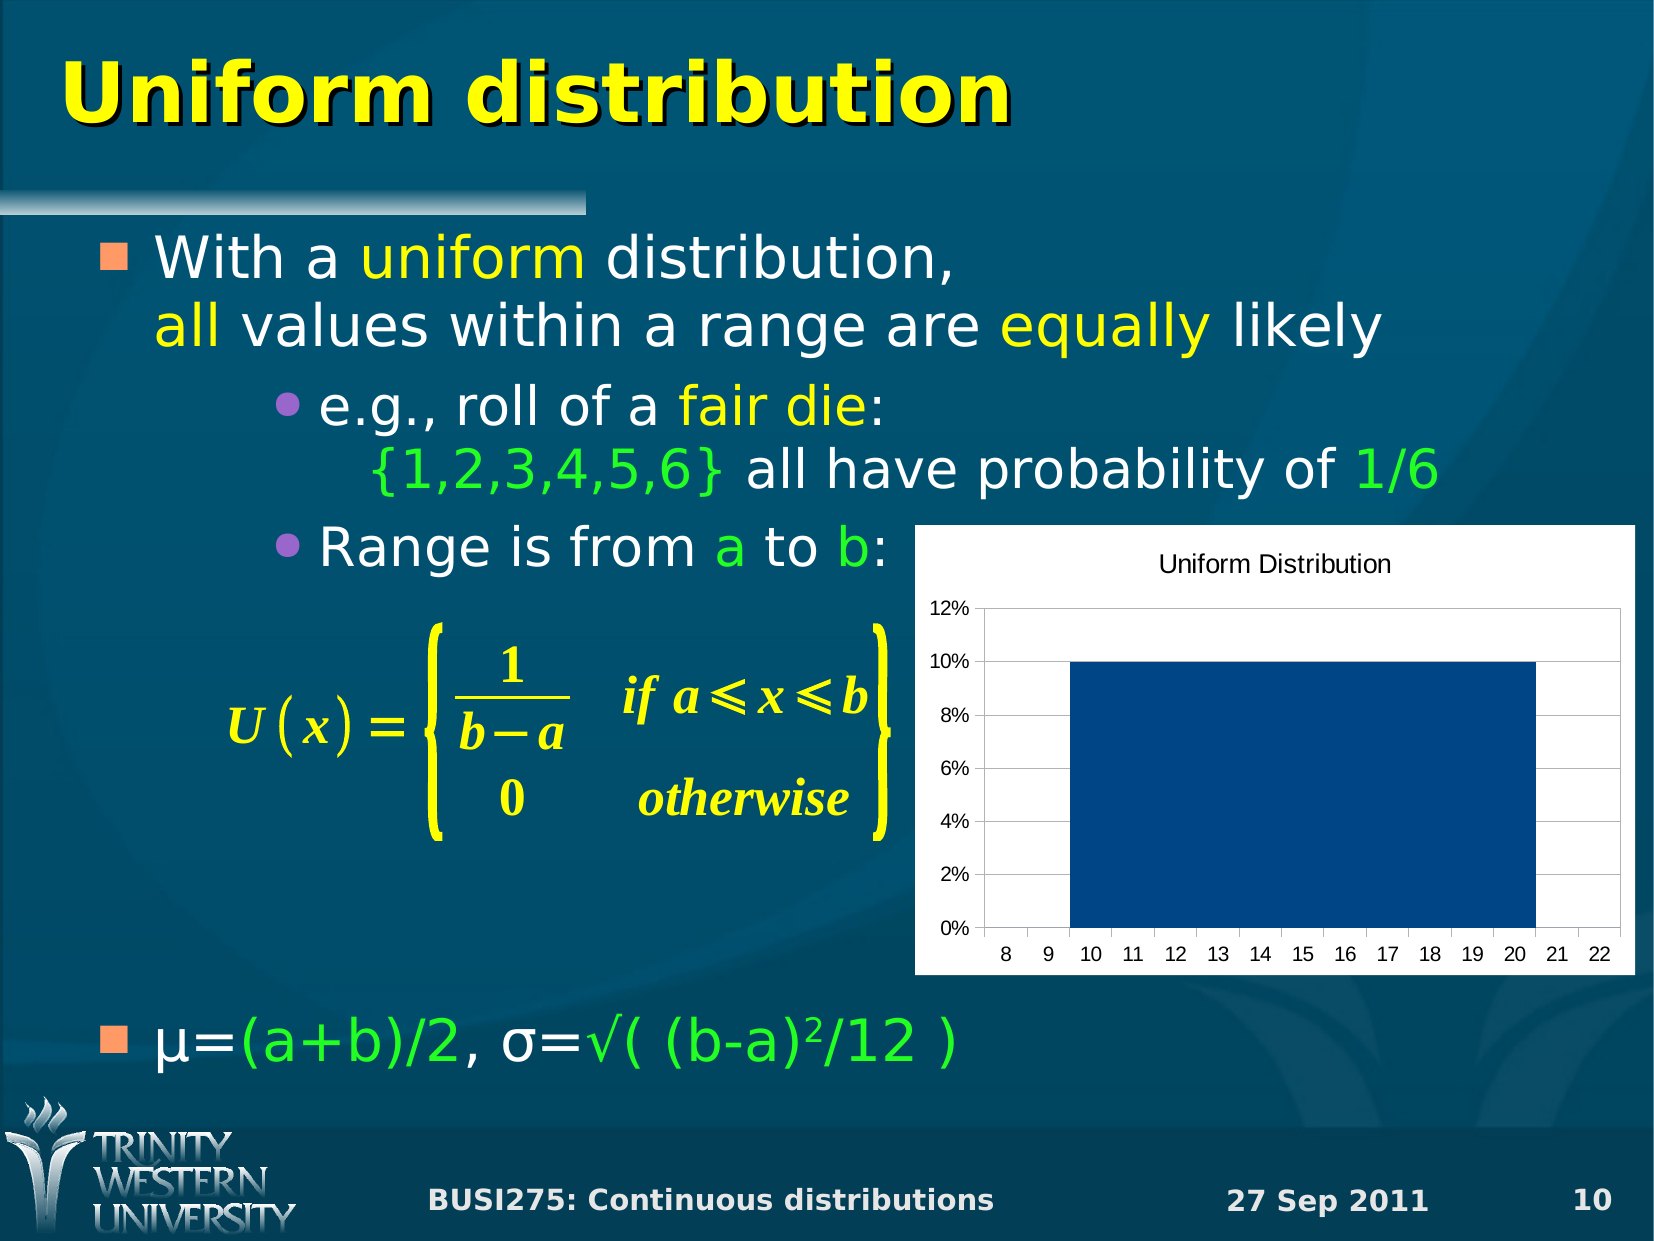

# Uniform distribution
With a uniform distribution,
all values within a range are equally likely
e.g., roll of a fair die:
{1,2,3,4,5,6} all have probability of 1/6
Range is from a to b:
μ=(a+b)/2, σ=√( (b-a)2/12 )
### Chart: Uniform Distribution
| Category | Uniform |
|---|---|
| 8 | 0.0 |
| 9 | 0.0 |
| 10 | 0.1 |
| 11 | 0.1 |
| 12 | 0.1 |
| 13 | 0.1 |
| 14 | 0.1 |
| 15 | 0.1 |
| 16 | 0.1 |
| 17 | 0.1 |
| 18 | 0.1 |
| 19 | 0.1 |
| 20 | 0.1 |
| 21 | 0.0 |
| 22 | 0.0 |BUSI275: Continuous distributions
27 Sep 2011
10